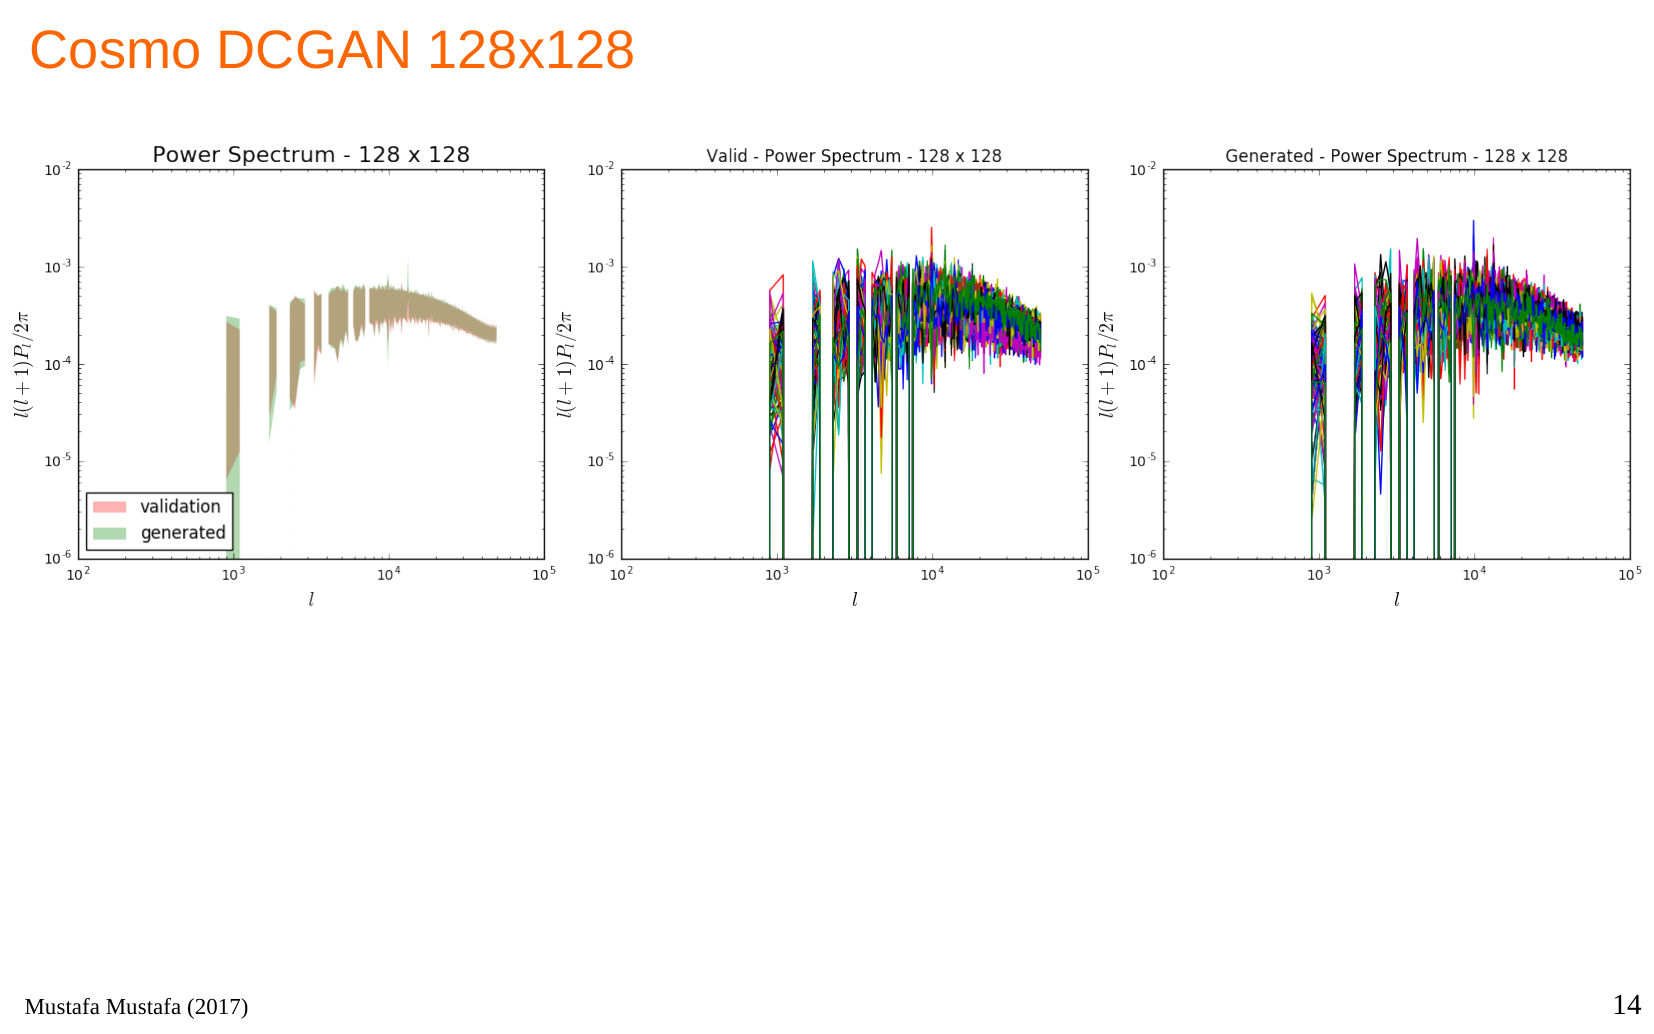

# Cosmo DCGAN 128x128
14
Mustafa Mustafa (2017)